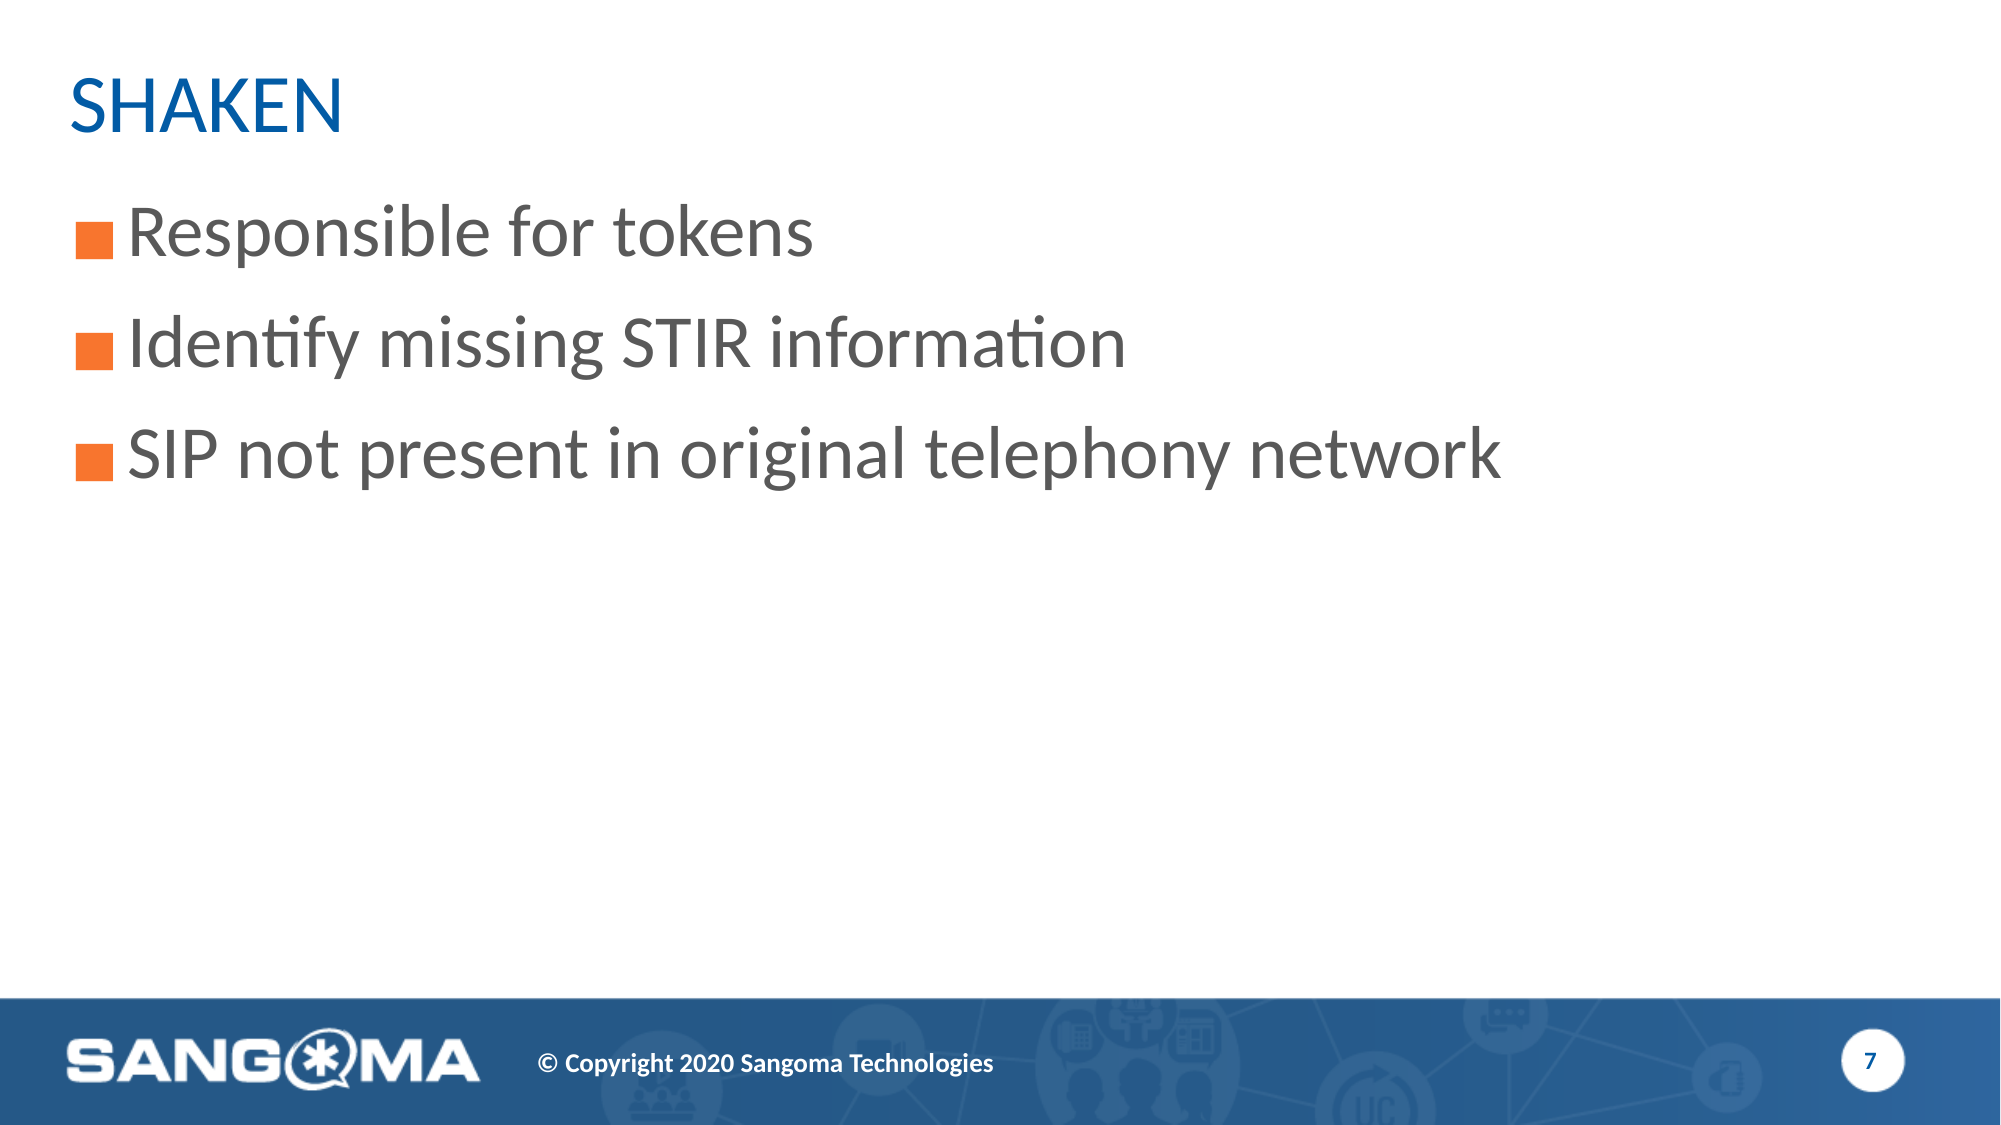

# SHAKEN
Responsible for tokens
Identify missing STIR information
SIP not present in original telephony network